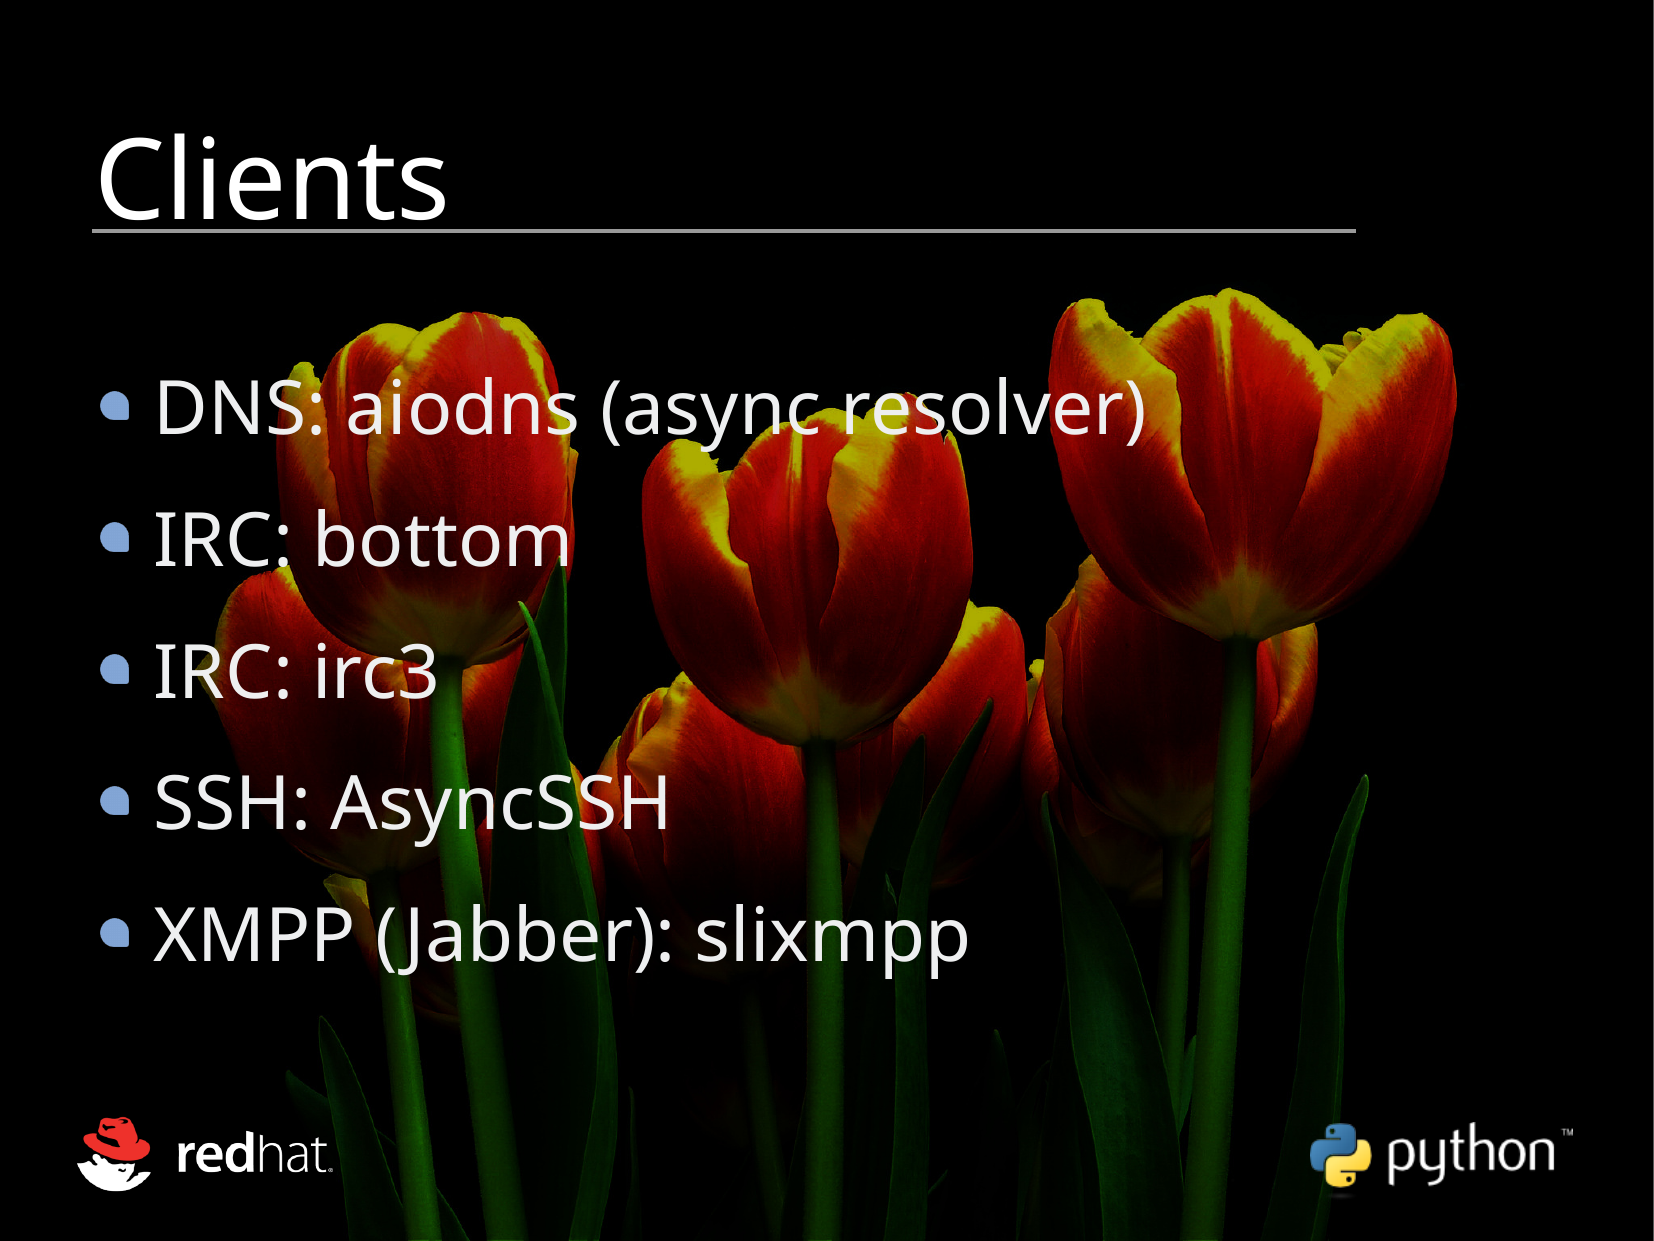

Clients
# DNS: aiodns (async resolver)
IRC: bottom
IRC: irc3
SSH: AsyncSSH
XMPP (Jabber): slixmpp